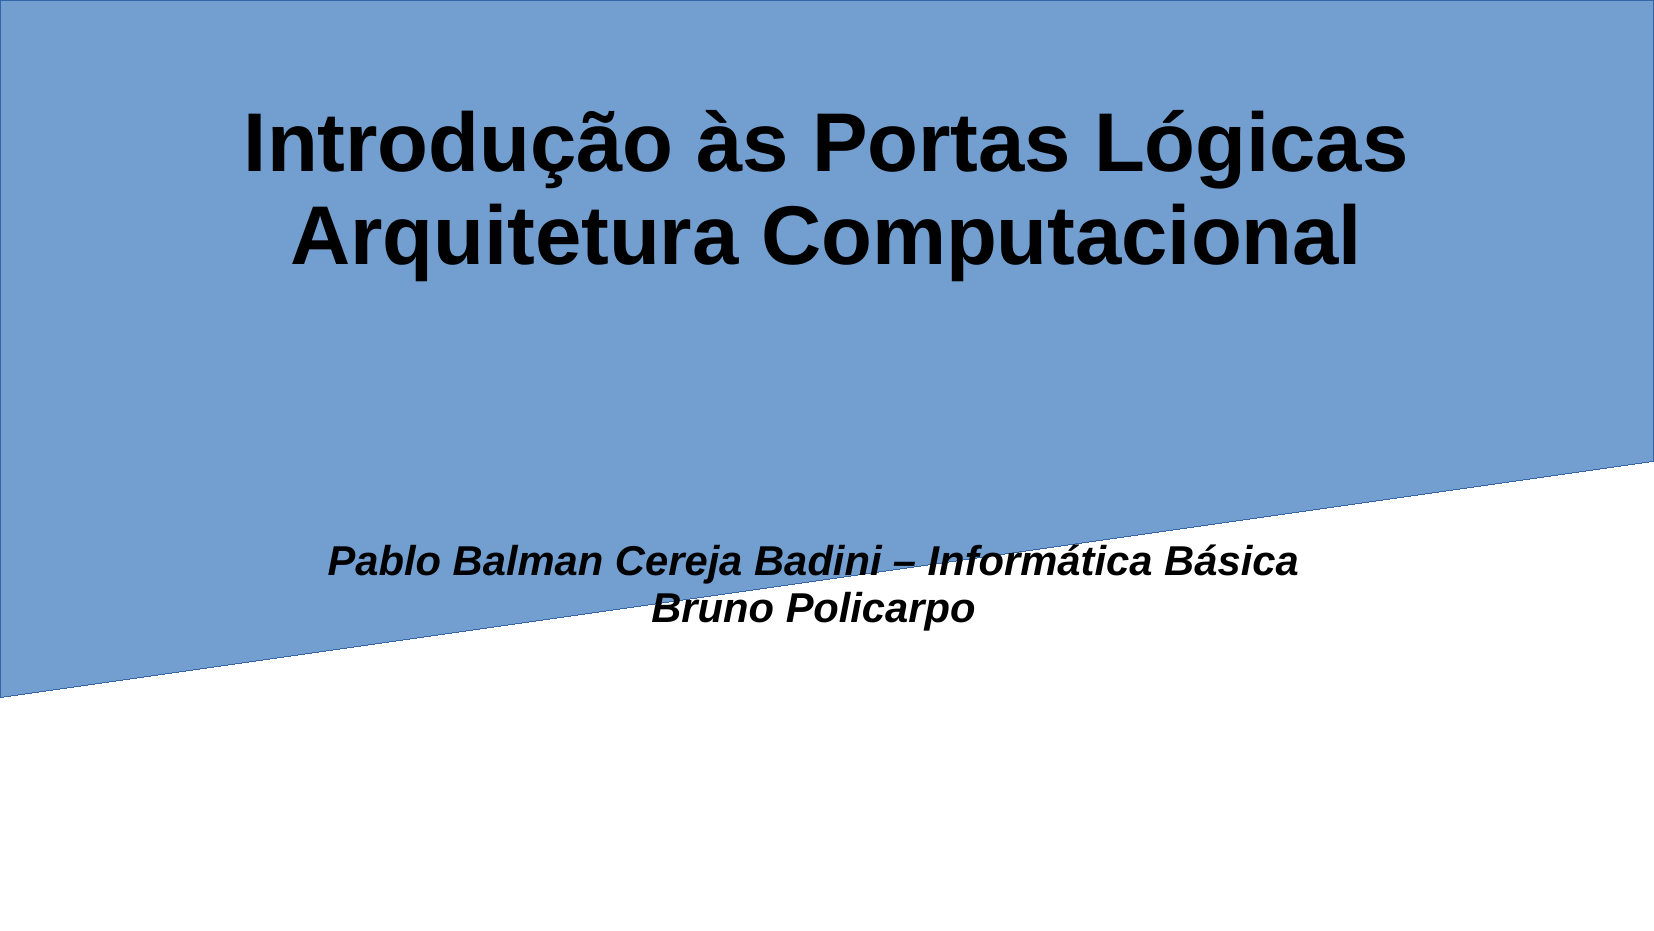

# Introdução às Portas Lógicas Arquitetura Computacional
Pablo Balman Cereja Badini – Informática Básica
Bruno Policarpo